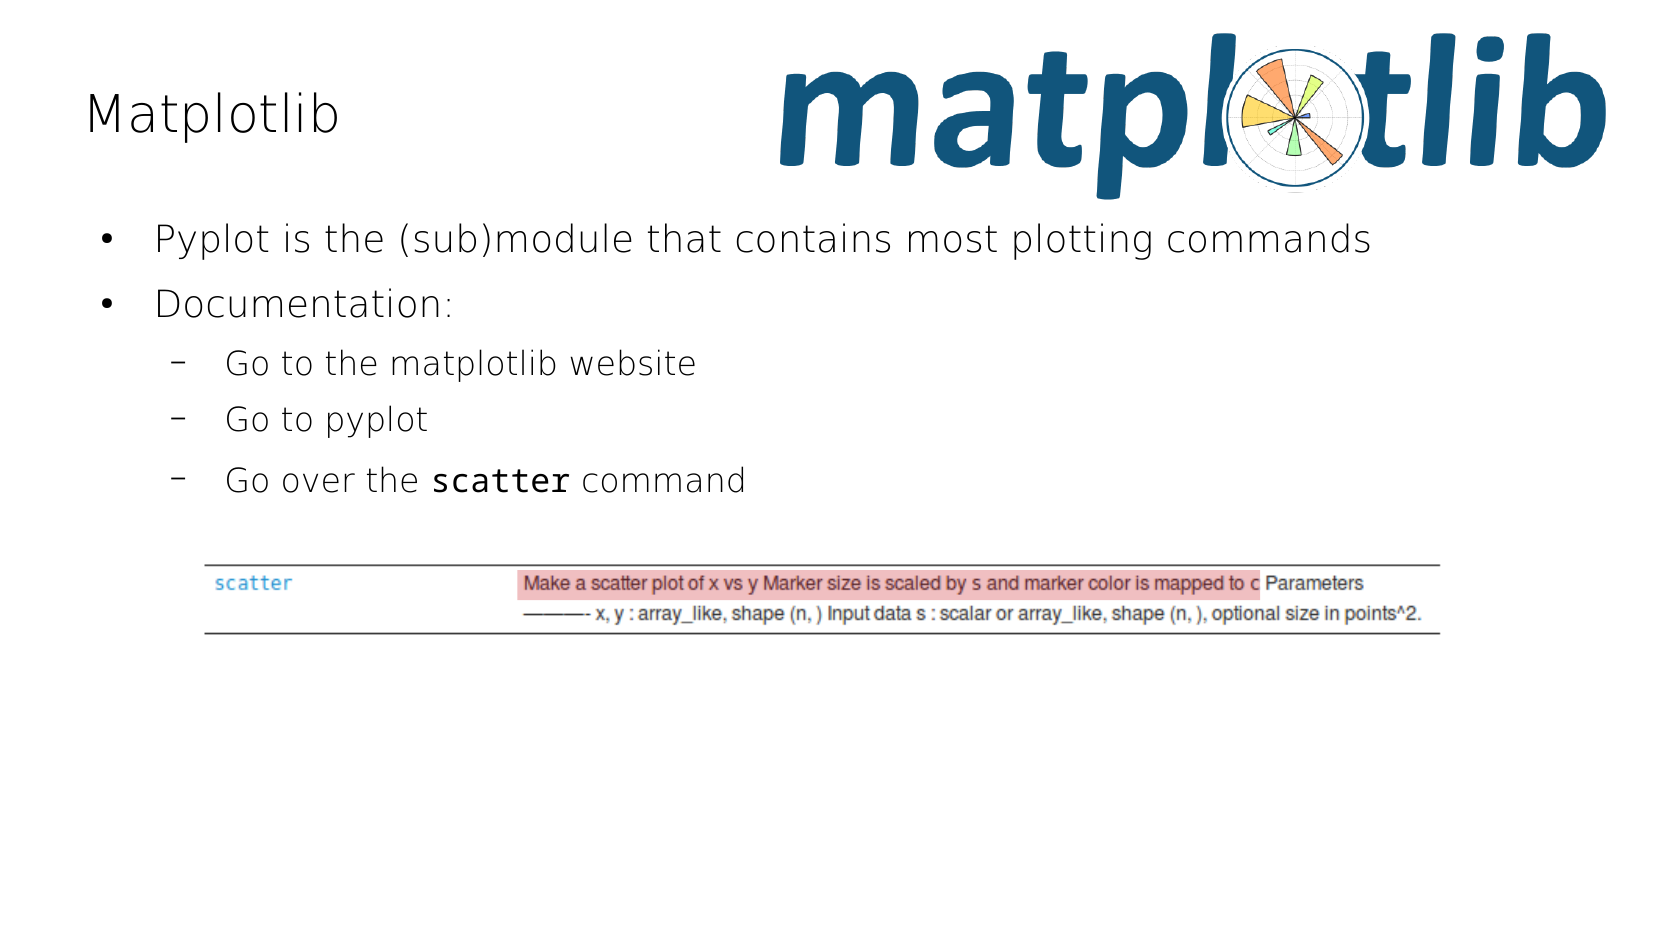

# Matplotlib
Pyplot is the (sub)module that contains most plotting commands
Documentation:
Go to the matplotlib website
Go to pyplot
Go over the scatter command